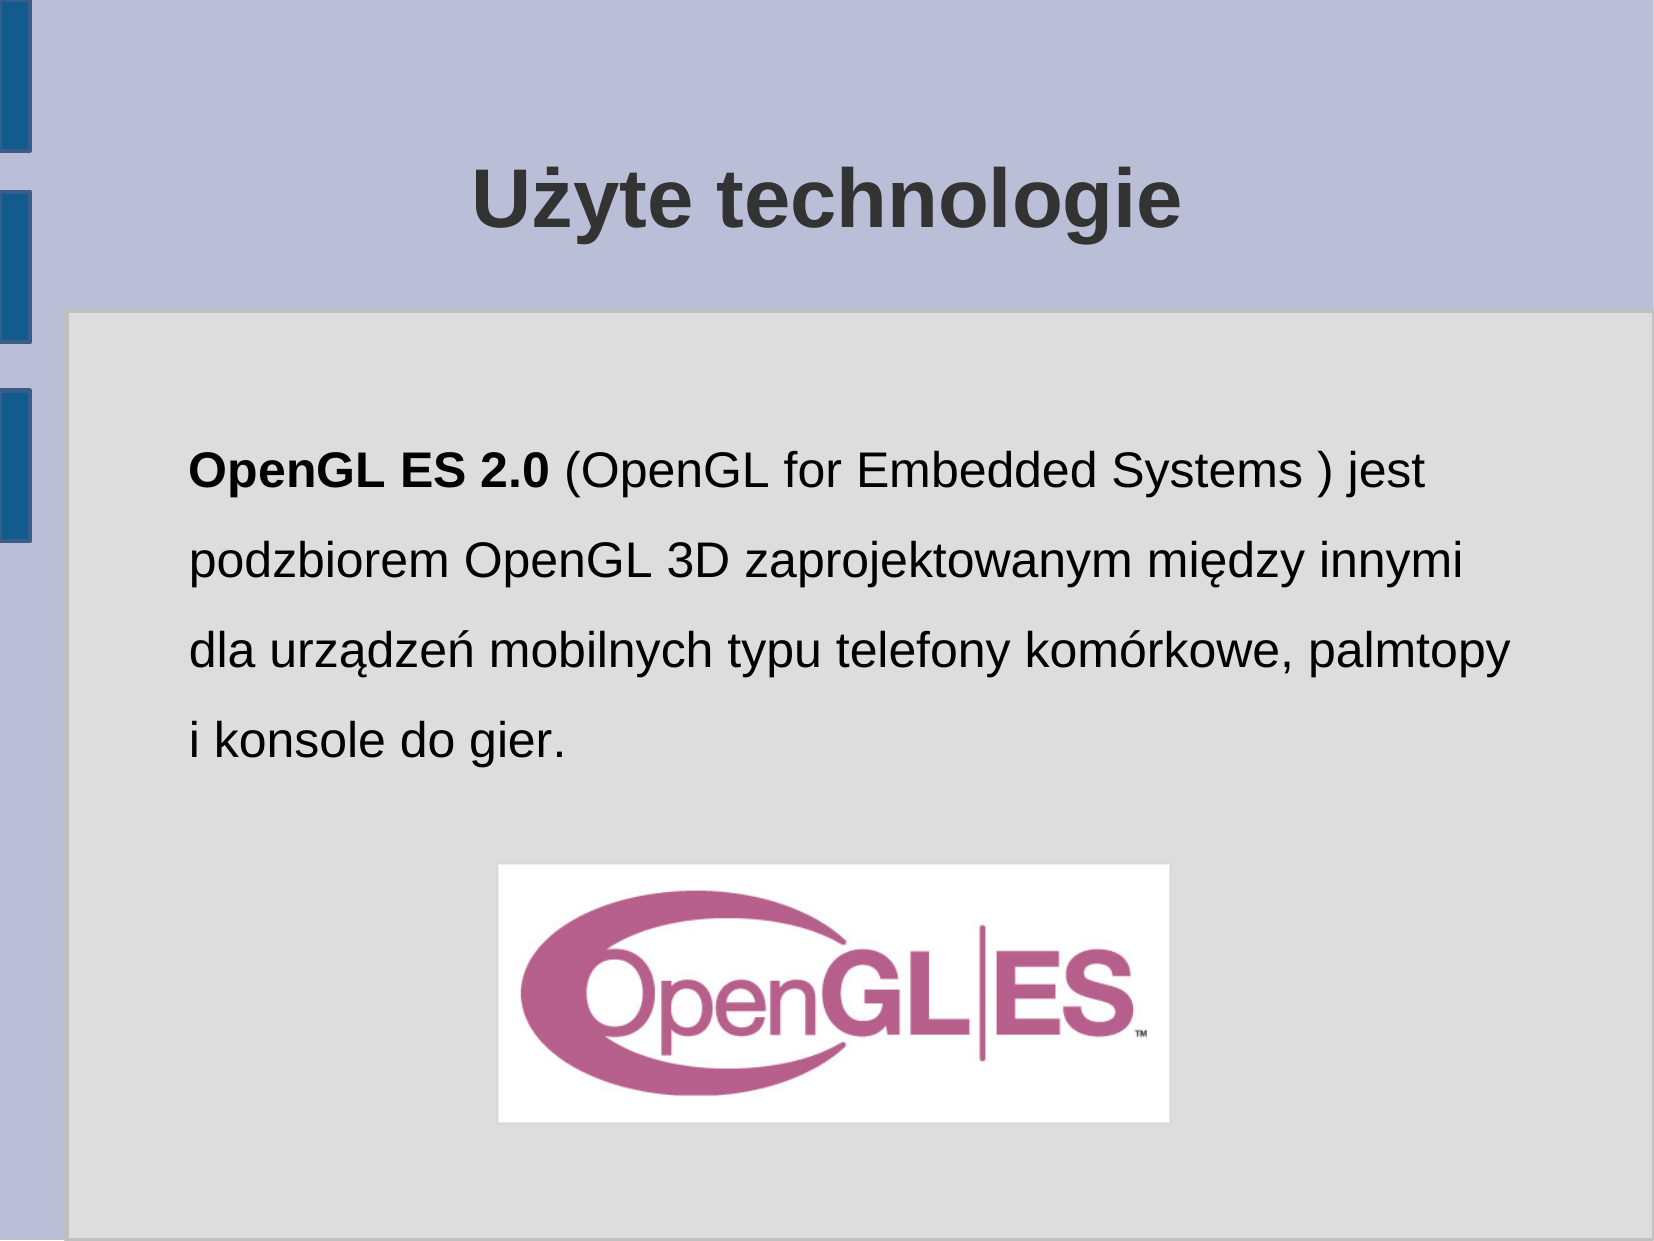

# Użyte technologie
OpenGL ES 2.0 (OpenGL for Embedded Systems ) jest podzbiorem OpenGL 3D zaprojektowanym między innymi dla urządzeń mobilnych typu telefony komórkowe, palmtopy i konsole do gier.